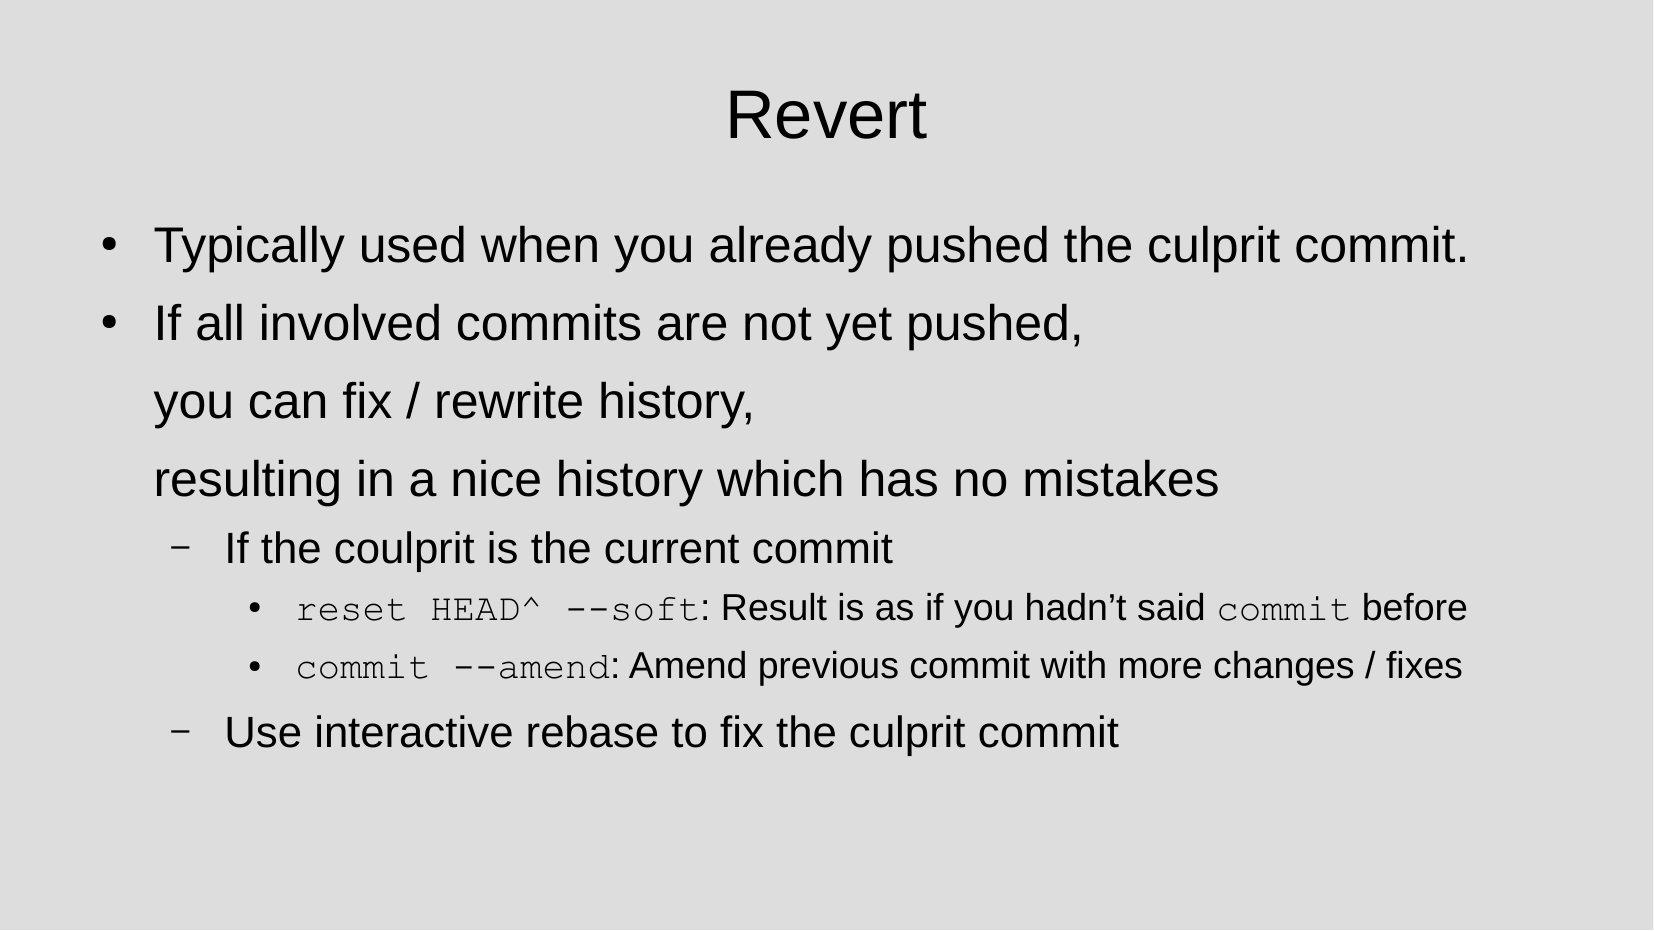

# Revert
Typically used when you already pushed the culprit commit.
If all involved commits are not yet pushed,
you can fix / rewrite history,
resulting in a nice history which has no mistakes
If the coulprit is the current commit
reset HEAD^ --soft: Result is as if you hadn’t said commit before
commit --amend: Amend previous commit with more changes / fixes
Use interactive rebase to fix the culprit commit